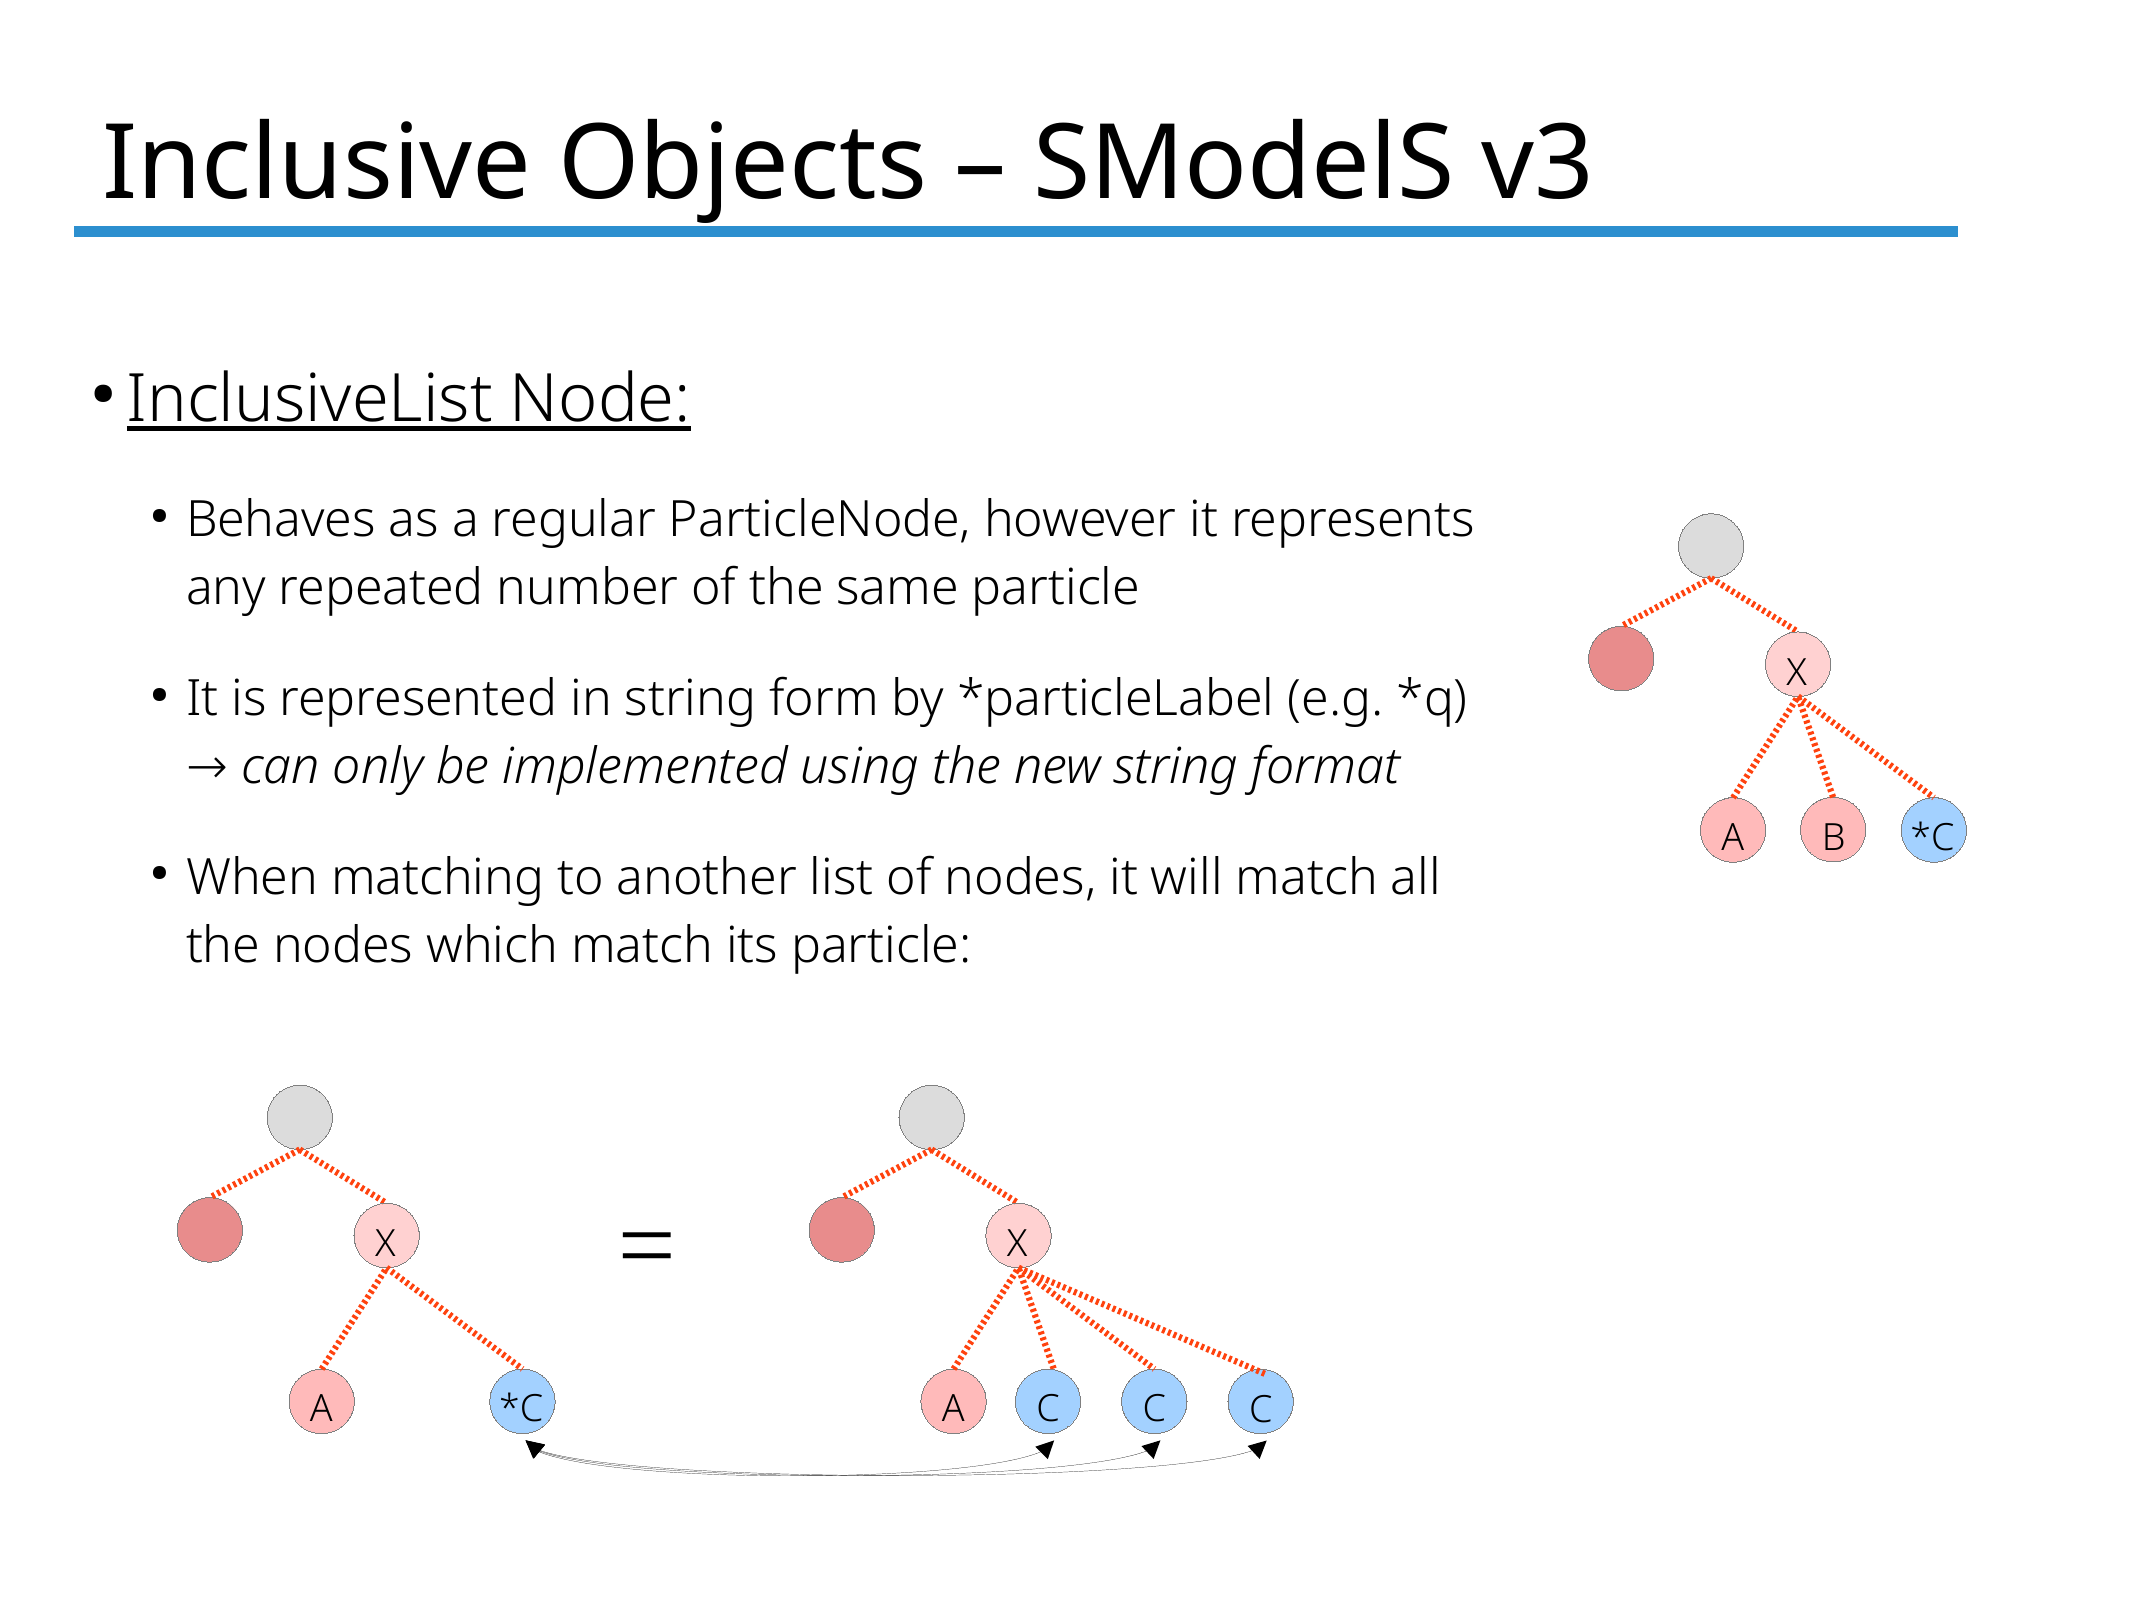

Inclusive Objects – SModelS v3
InclusiveList Node:
Behaves as a regular ParticleNode, however it represents any repeated number of the same particle
It is represented in string form by *particleLabel (e.g. *q) → can only be implemented using the new string format
When matching to another list of nodes, it will match all the nodes which match its particle:
X
A
B
*C
=
X
X
A
*C
A
C
C
C